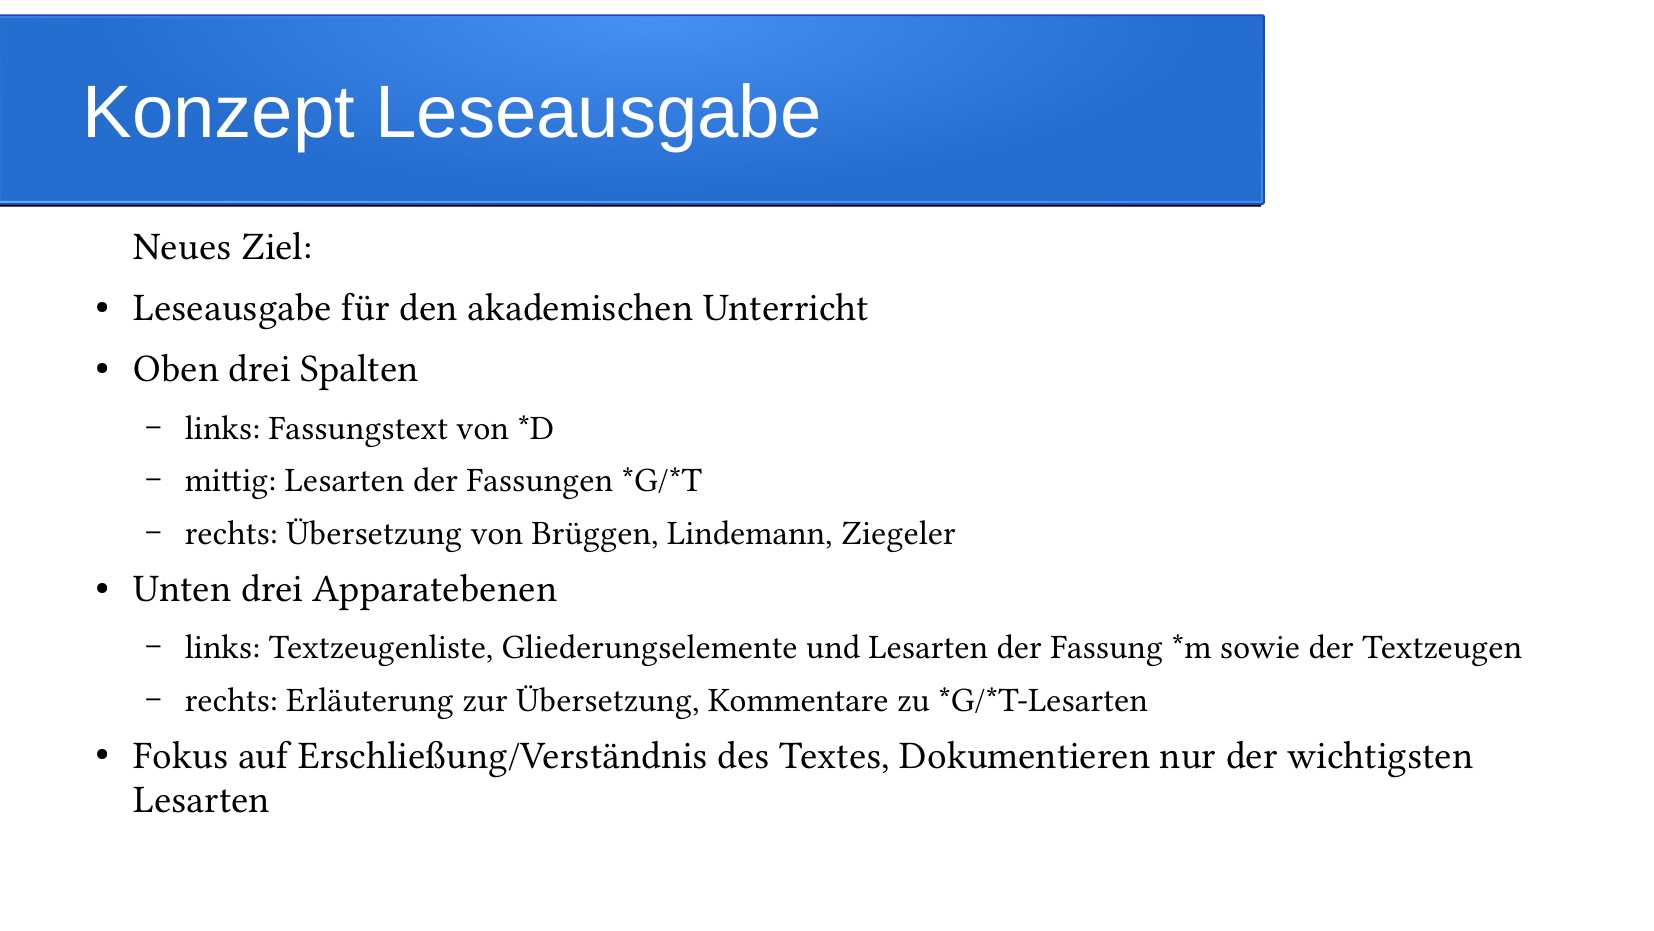

# Konzept Leseausgabe
Neues Ziel:
Leseausgabe für den akademischen Unterricht
Oben drei Spalten
links: Fassungstext von *D
mittig: Lesarten der Fassungen *G/*T
rechts: Übersetzung von Brüggen, Lindemann, Ziegeler
Unten drei Apparatebenen
links: Textzeugenliste, Gliederungselemente und Lesarten der Fassung *m sowie der Textzeugen
rechts: Erläuterung zur Übersetzung, Kommentare zu *G/*T-Lesarten
Fokus auf Erschließung/Verständnis des Textes, Dokumentieren nur der wichtigsten Lesarten